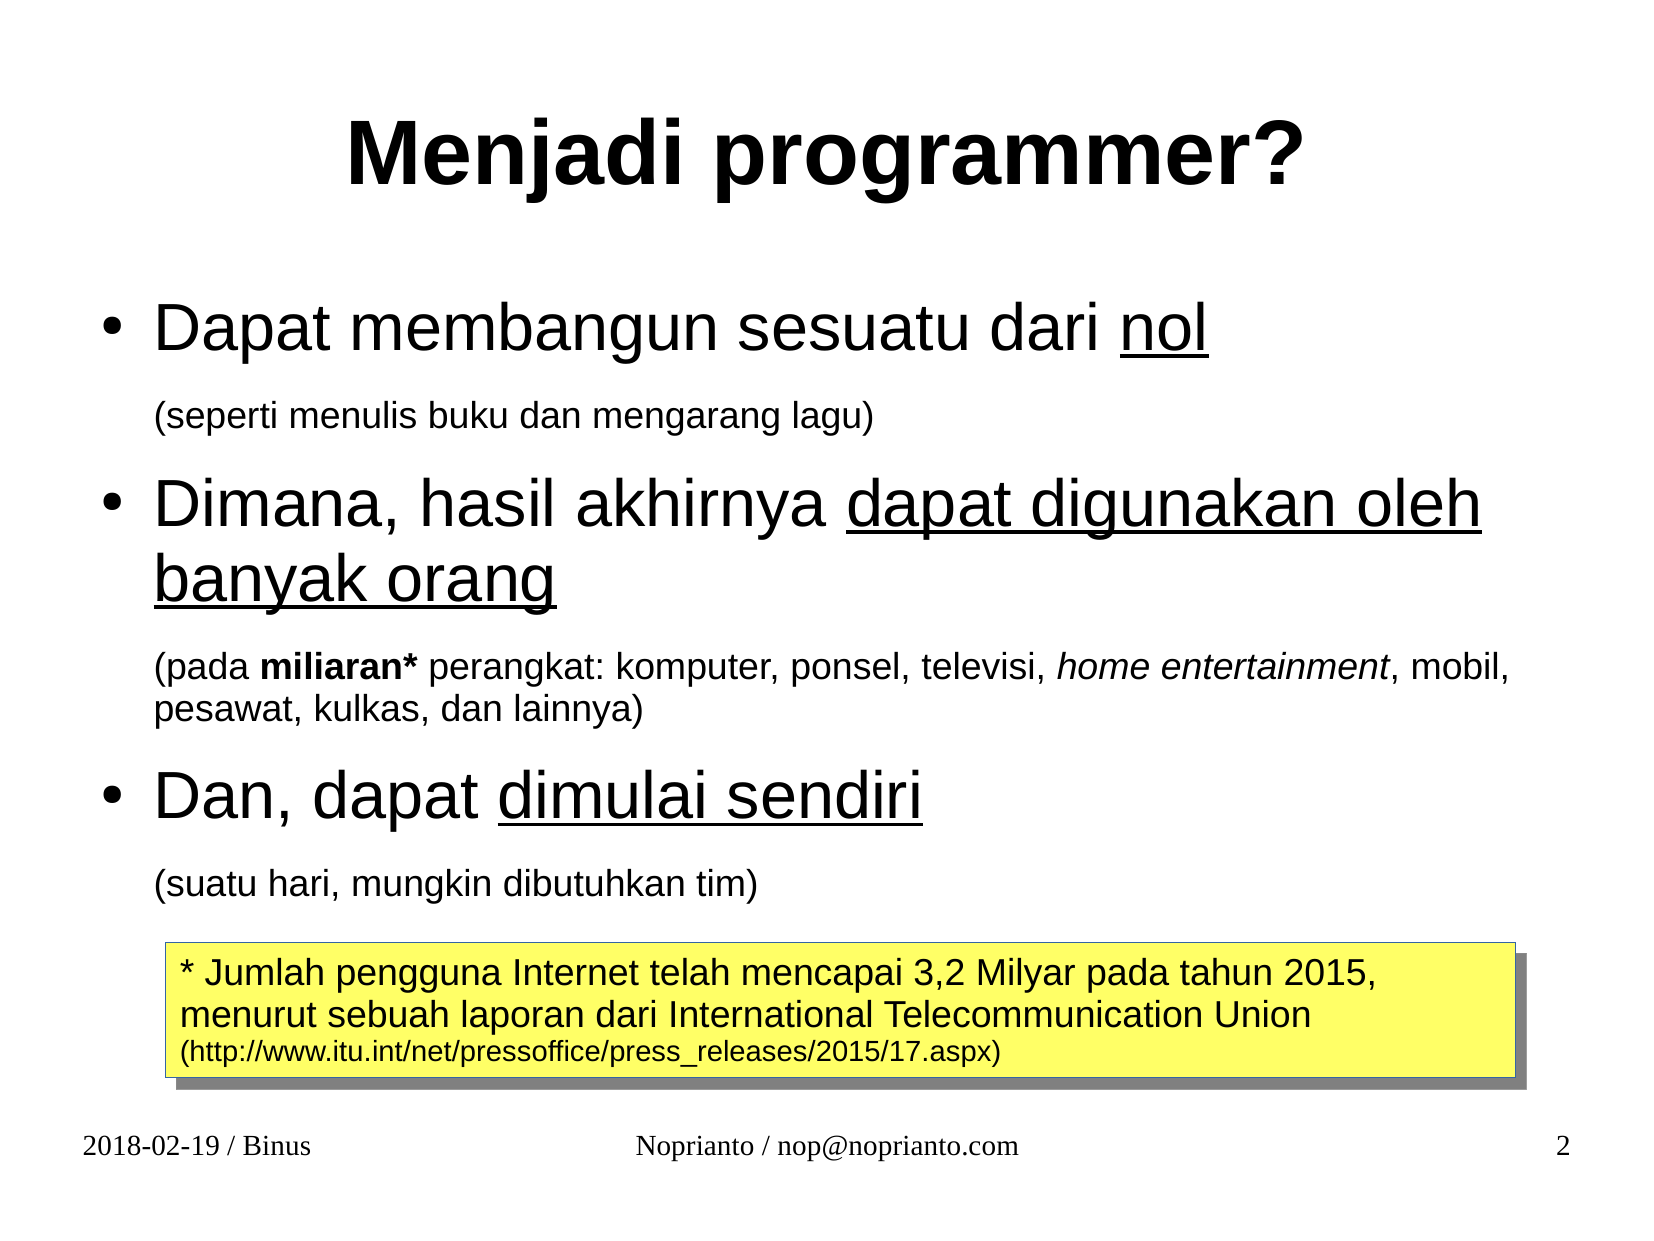

# Menjadi programmer?
Dapat membangun sesuatu dari nol
(seperti menulis buku dan mengarang lagu)
Dimana, hasil akhirnya dapat digunakan oleh banyak orang
(pada miliaran* perangkat: komputer, ponsel, televisi, home entertainment, mobil, pesawat, kulkas, dan lainnya)
Dan, dapat dimulai sendiri
(suatu hari, mungkin dibutuhkan tim)
* Jumlah pengguna Internet telah mencapai 3,2 Milyar pada tahun 2015,
menurut sebuah laporan dari International Telecommunication Union
(http://www.itu.int/net/pressoffice/press_releases/2015/17.aspx)
2018-02-19 / Binus
Noprianto / nop@noprianto.com
2